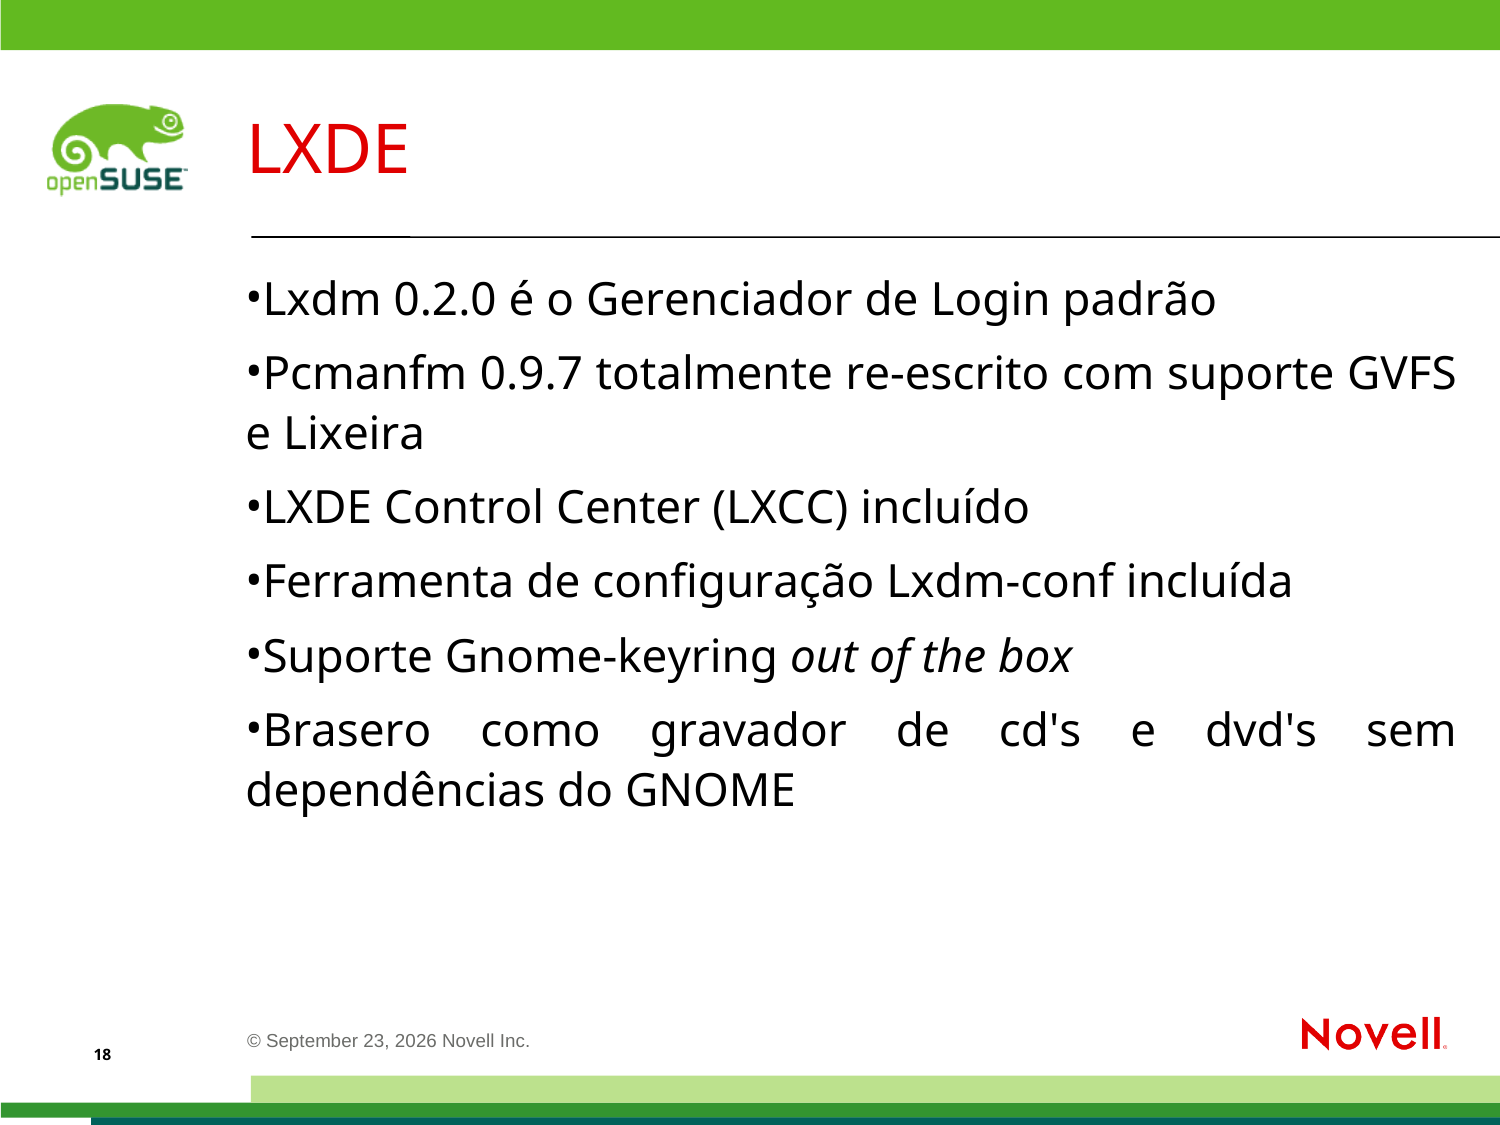

# LXDE
Lxdm 0.2.0 é o Gerenciador de Login padrão
Pcmanfm 0.9.7 totalmente re-escrito com suporte GVFS e Lixeira
LXDE Control Center (LXCC) incluído
Ferramenta de configuração Lxdm-conf incluída
Suporte Gnome-keyring out of the box
Brasero como gravador de cd's e dvd's sem dependências do GNOME